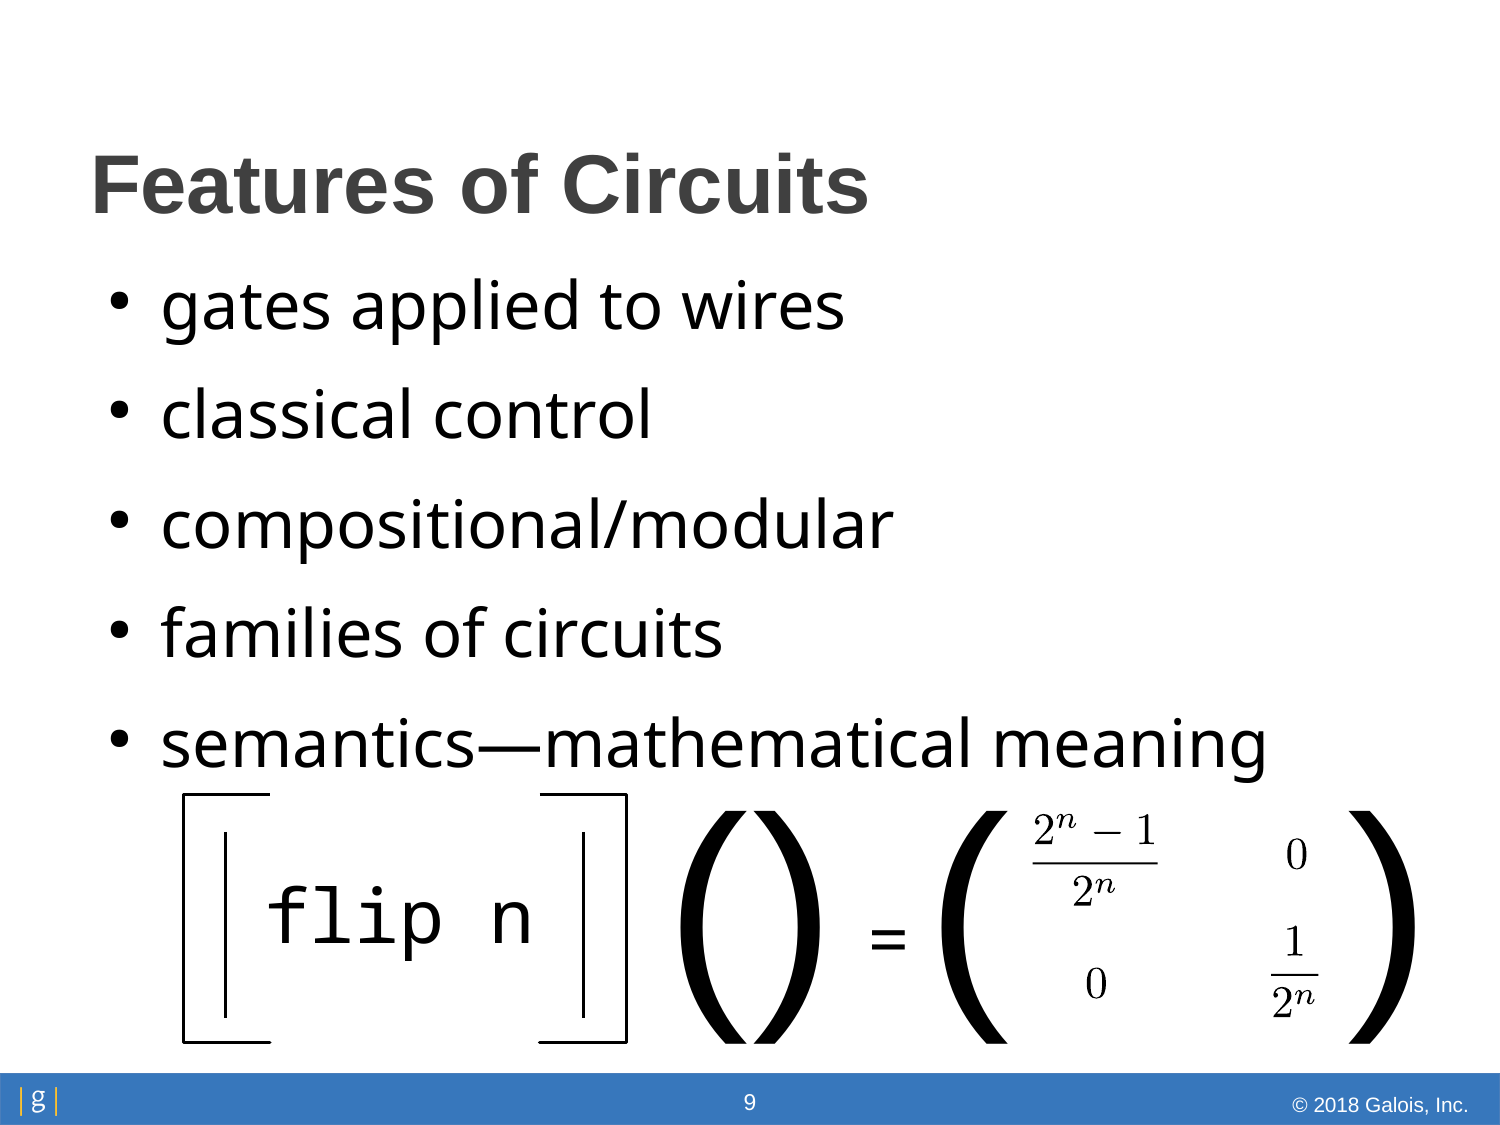

# Features of Circuits
gates applied to wires
classical control
compositional/modular
families of circuits
semantics—mathematical meaning
(
)
(
)
=
flip n